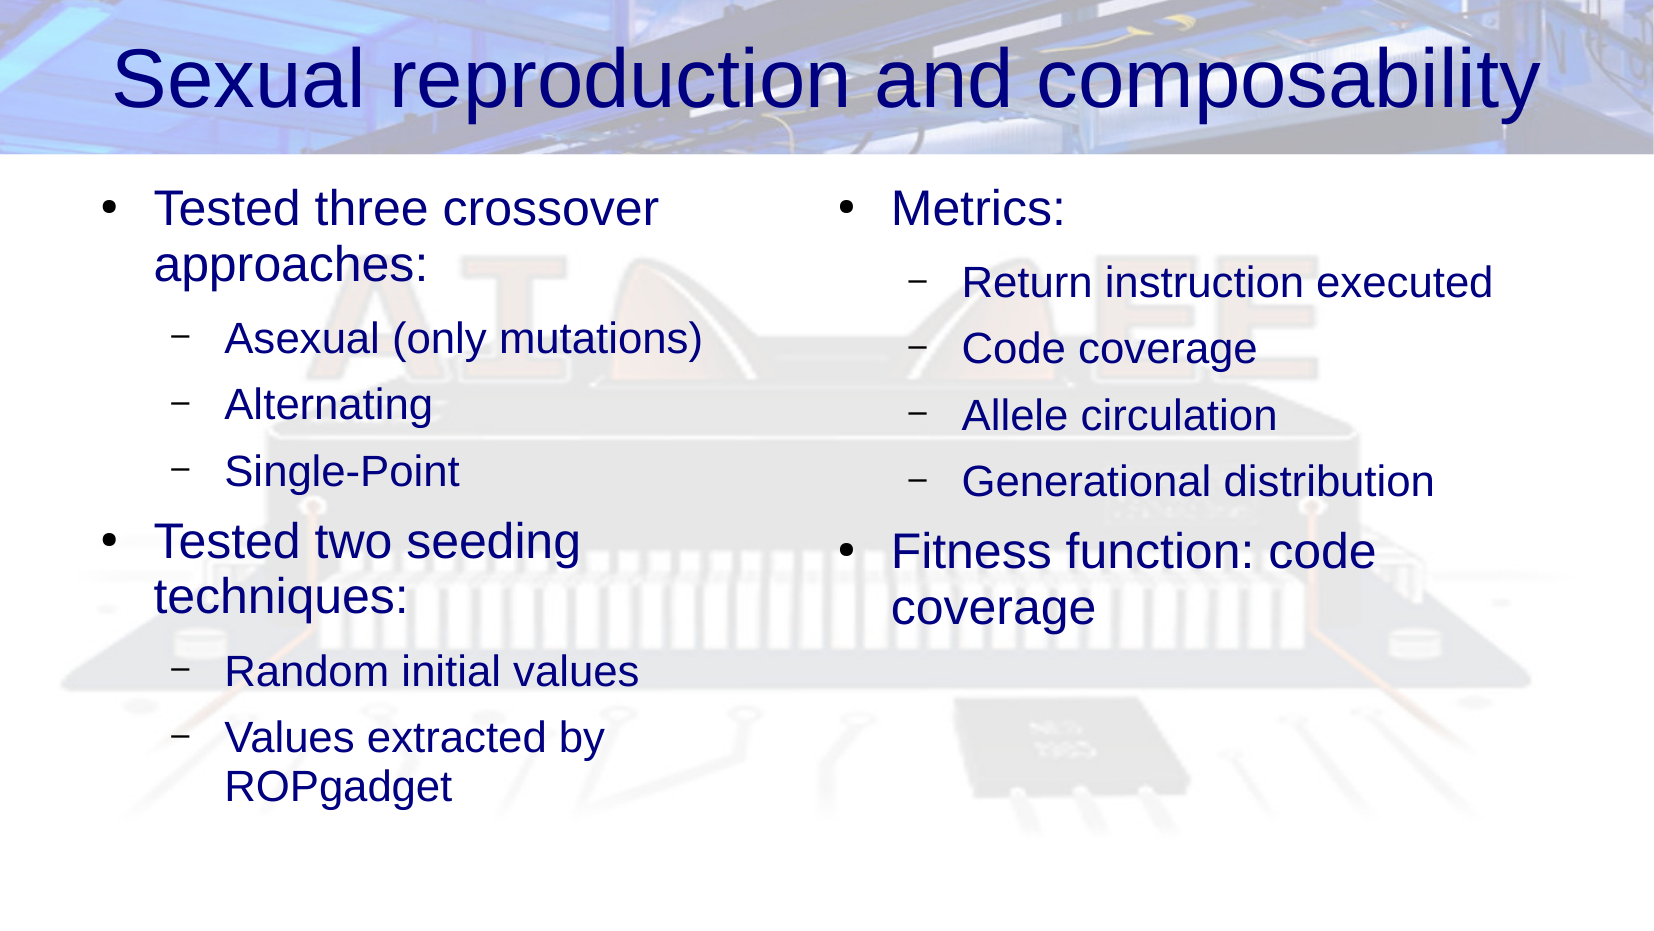

# Sexual reproduction and composability
Tested three crossover approaches:
Asexual (only mutations)
Alternating
Single-Point
Tested two seeding techniques:
Random initial values
Values extracted by ROPgadget
Metrics:
Return instruction executed
Code coverage
Allele circulation
Generational distribution
Fitness function: code coverage